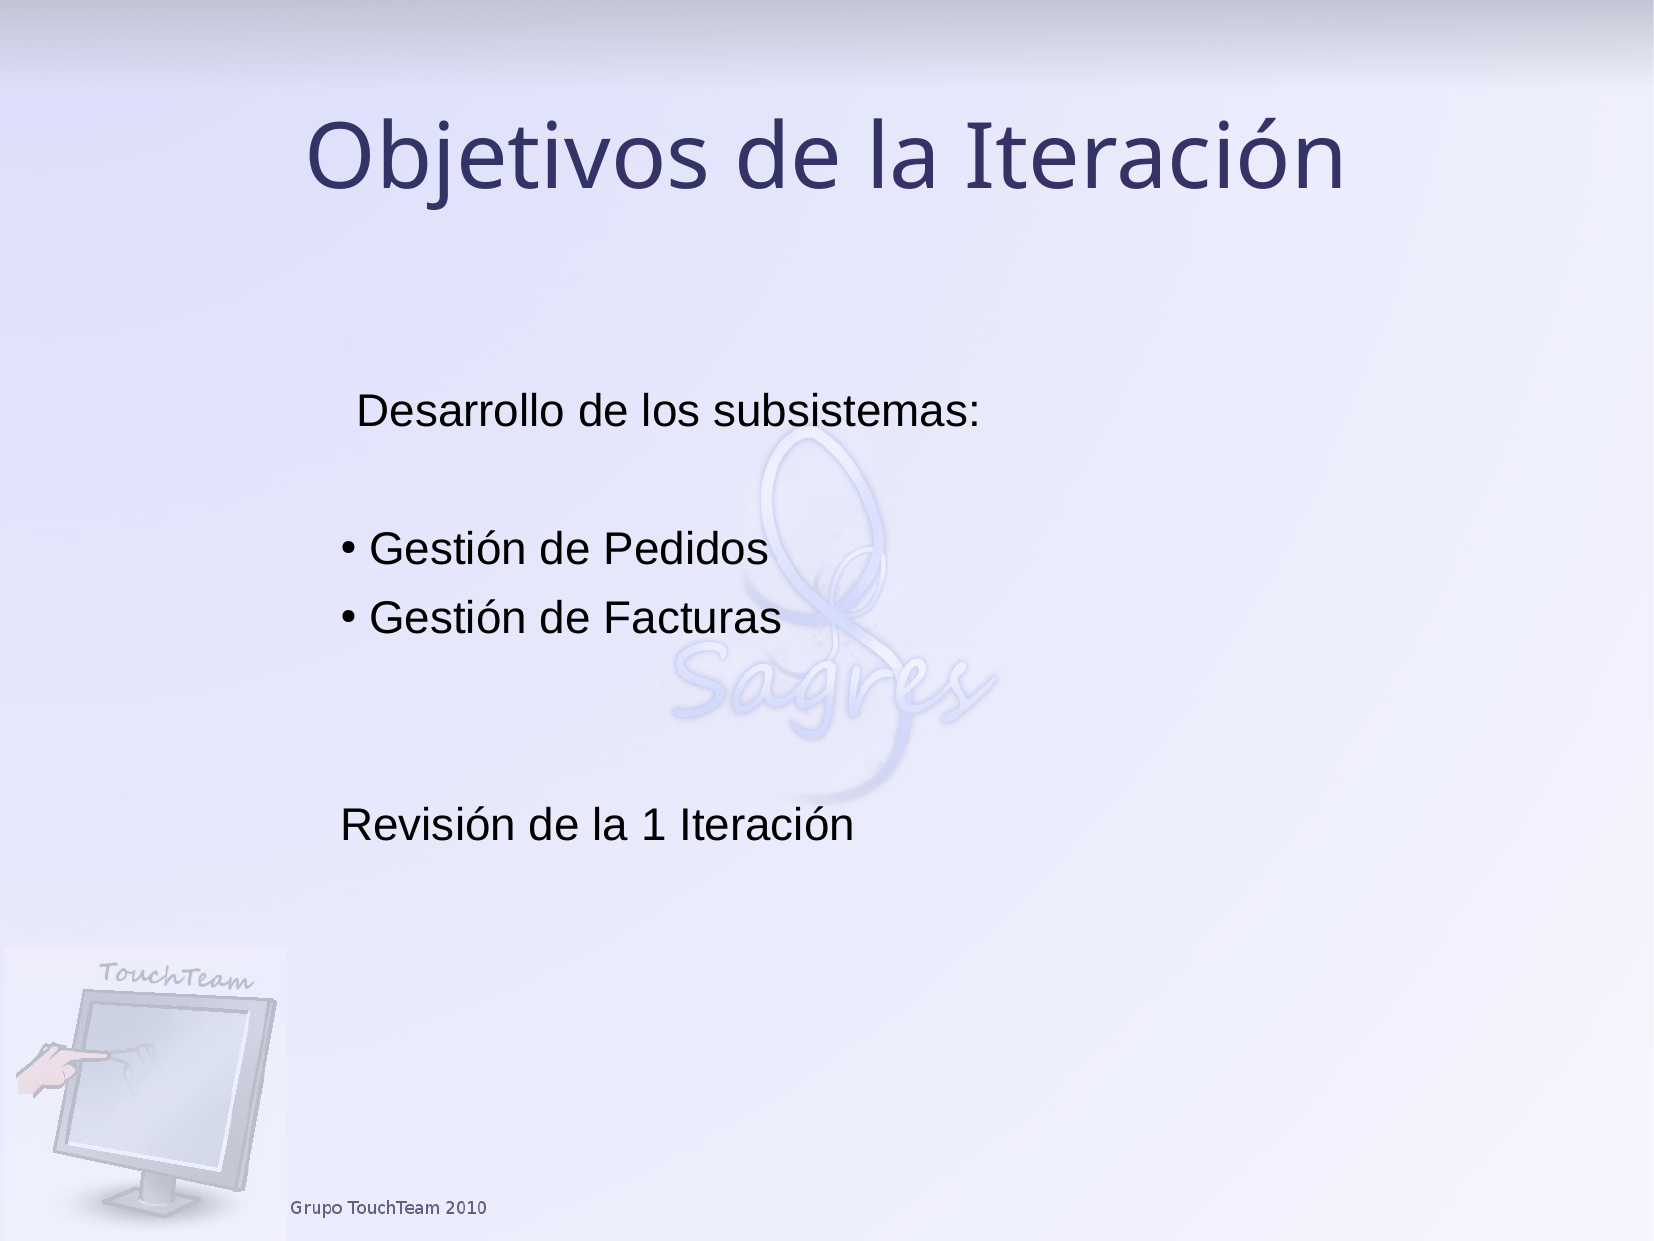

# Objetivos de la Iteración
Desarrollo de los subsistemas:
 Gestión de Pedidos
 Gestión de Facturas
Revisión de la 1 Iteración